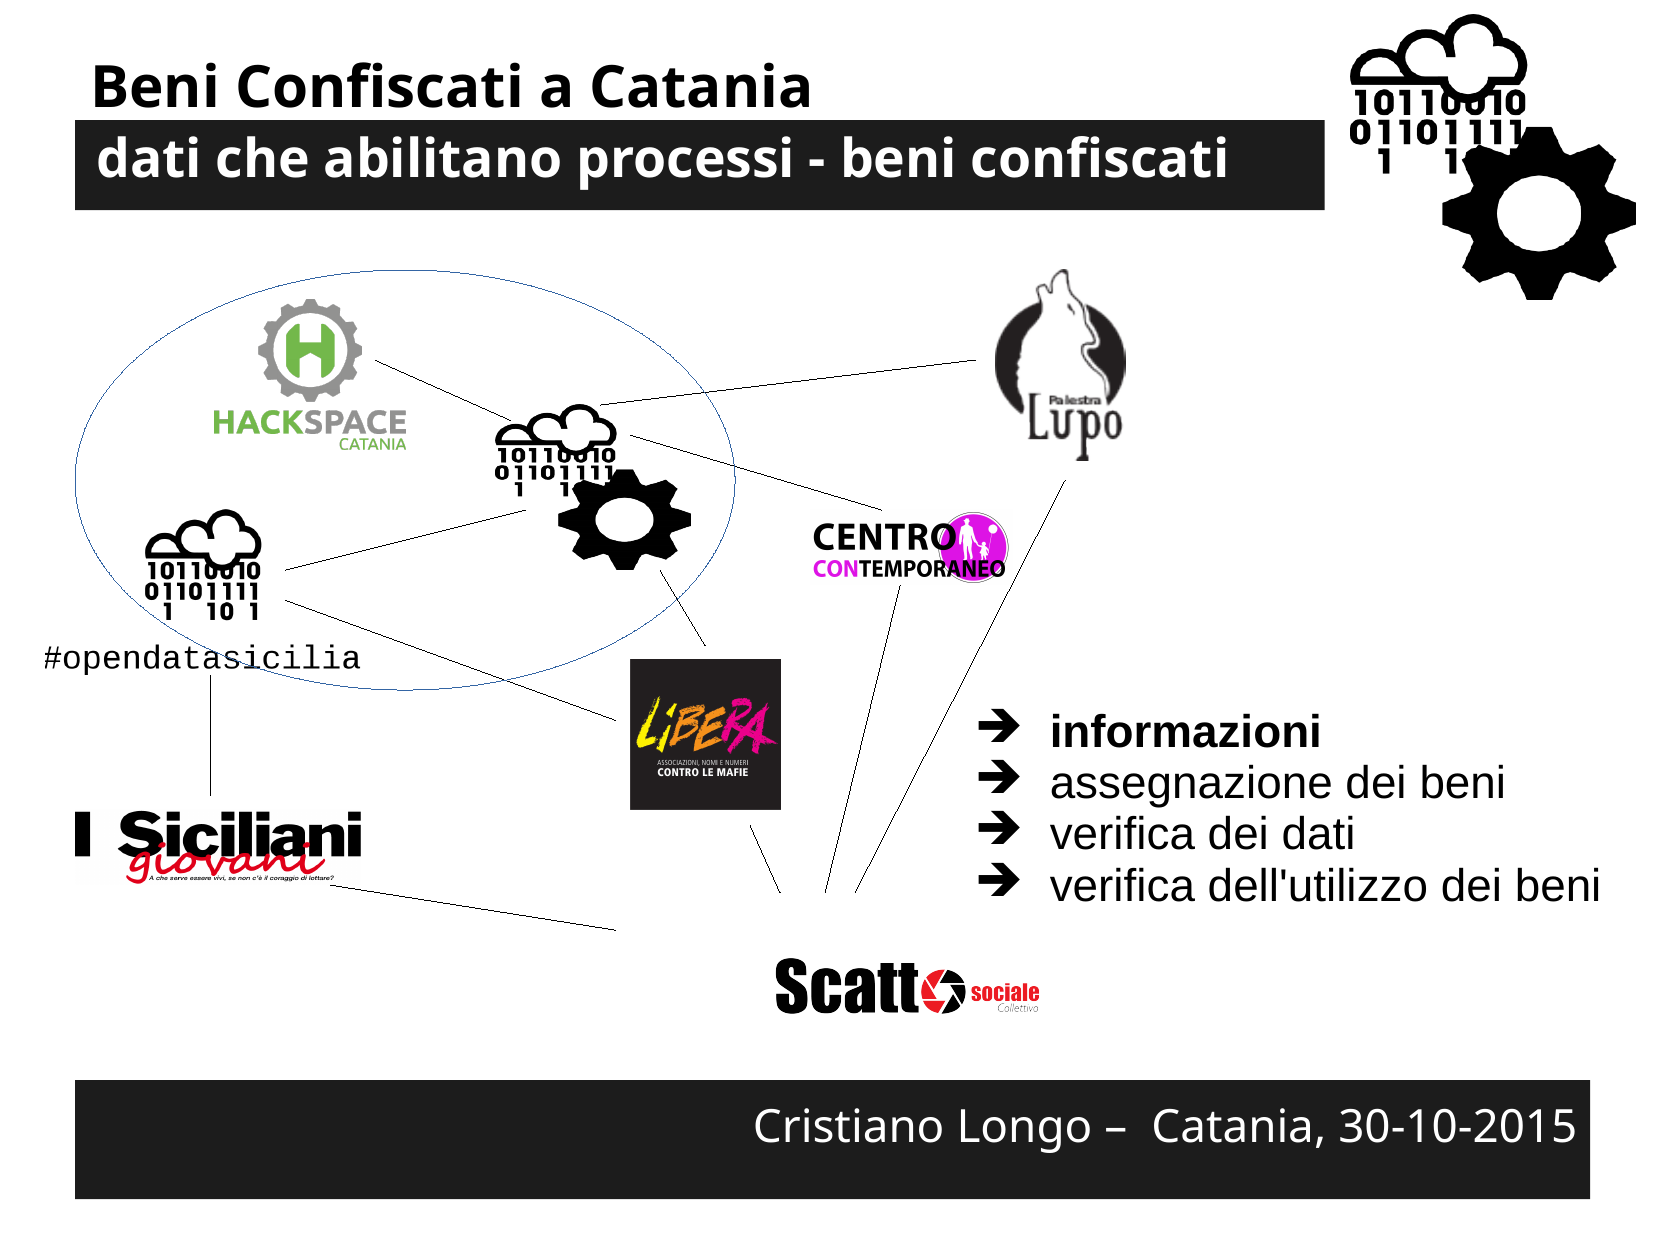

# Beni Confiscati a Catania
 dati che abilitano processi - beni confiscati
informazioni
assegnazione dei beni
verifica dei dati
verifica dell'utilizzo dei beni
 Cristiano Longo – Catania, 30-10-2015